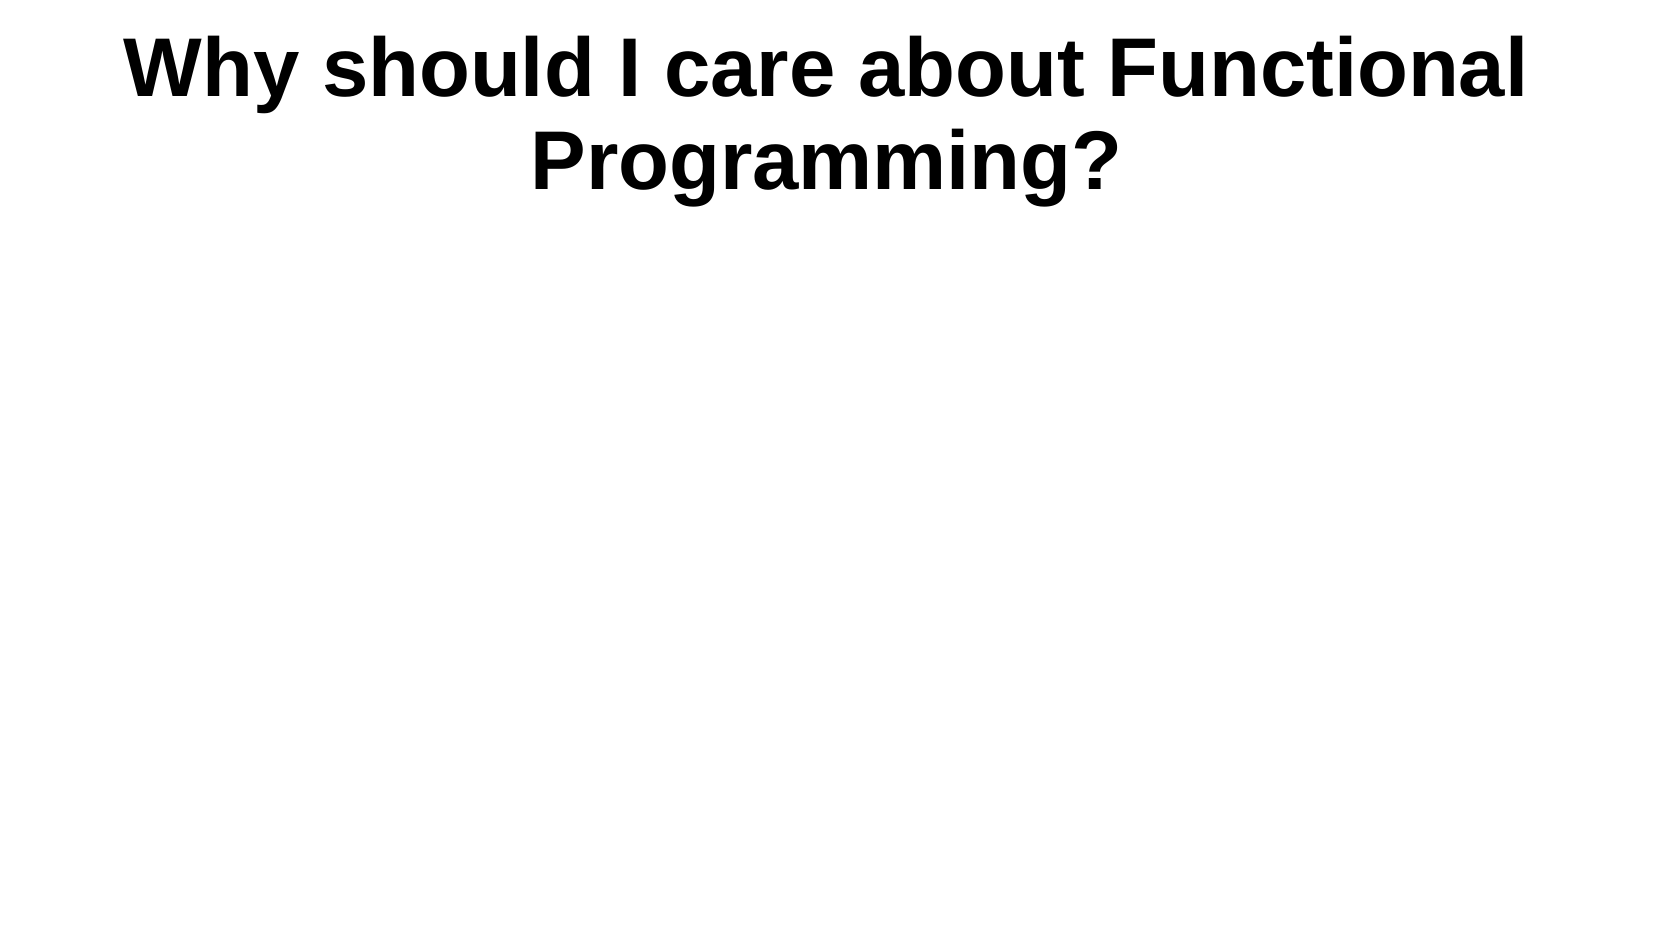

# Why should I care about Functional Programming?